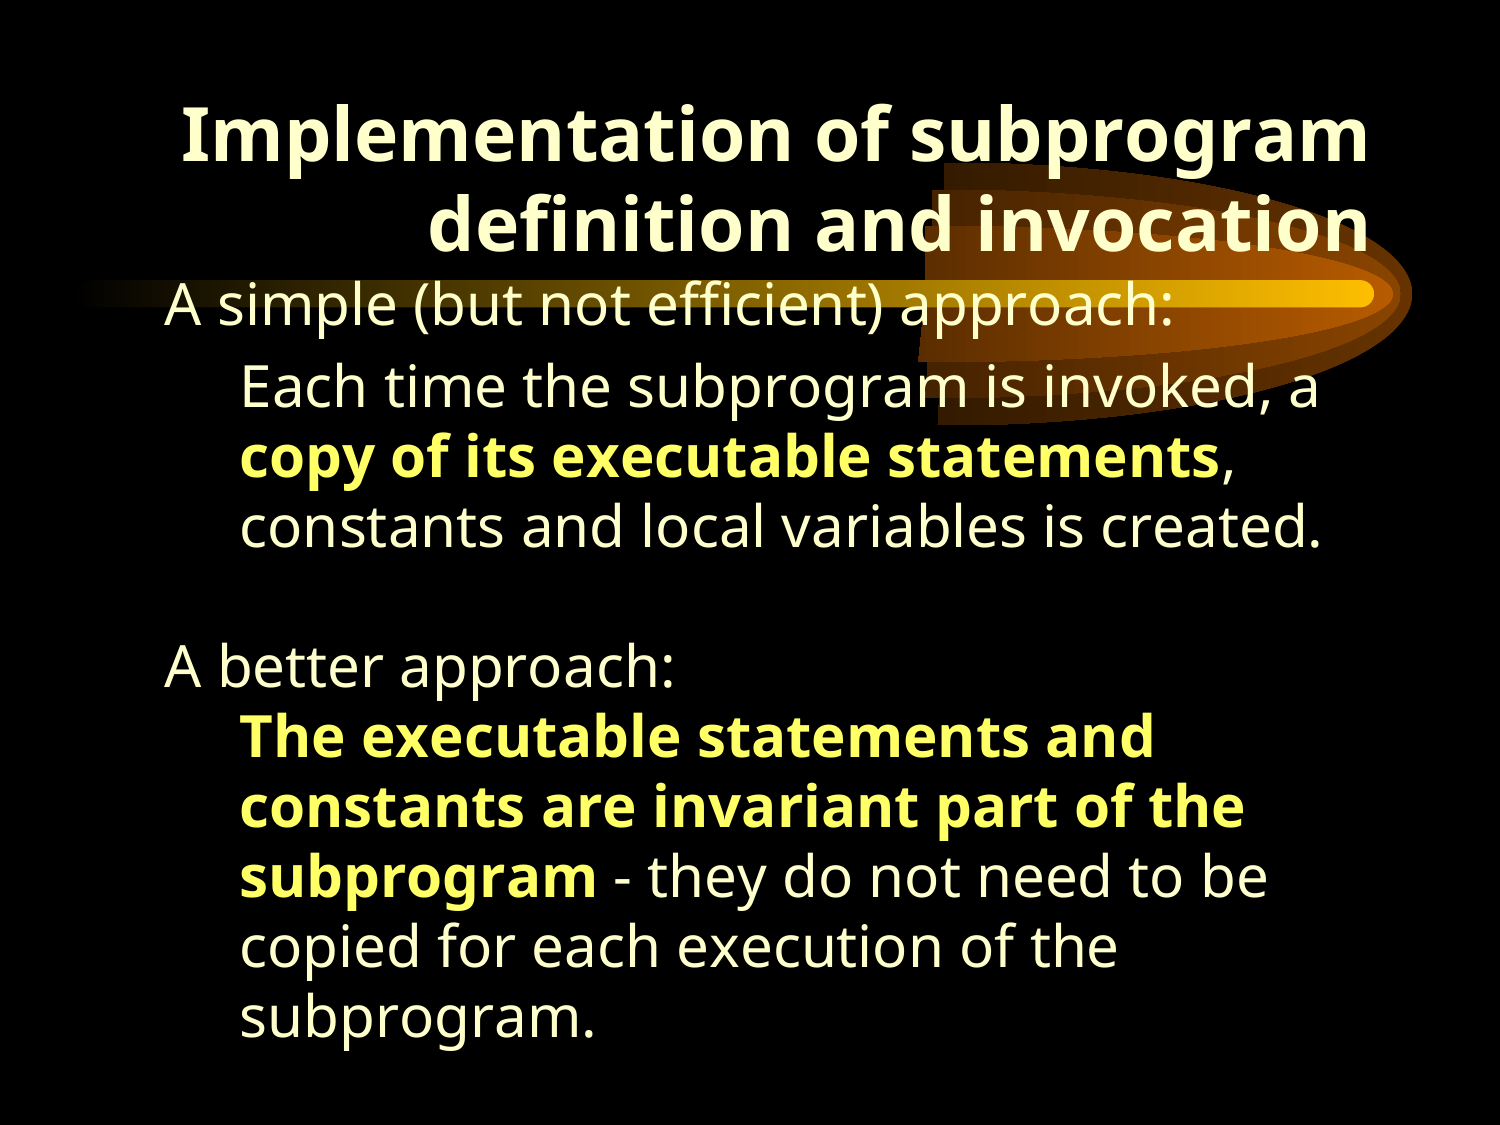

# Implementation of subprogram definition and invocation
A simple (but not efficient) approach:
Each time the subprogram is invoked, a copy of its executable statements, constants and local variables is created.
A better approach:
The executable statements and constants are invariant part of the subprogram - they do not need to be copied for each execution of the subprogram.